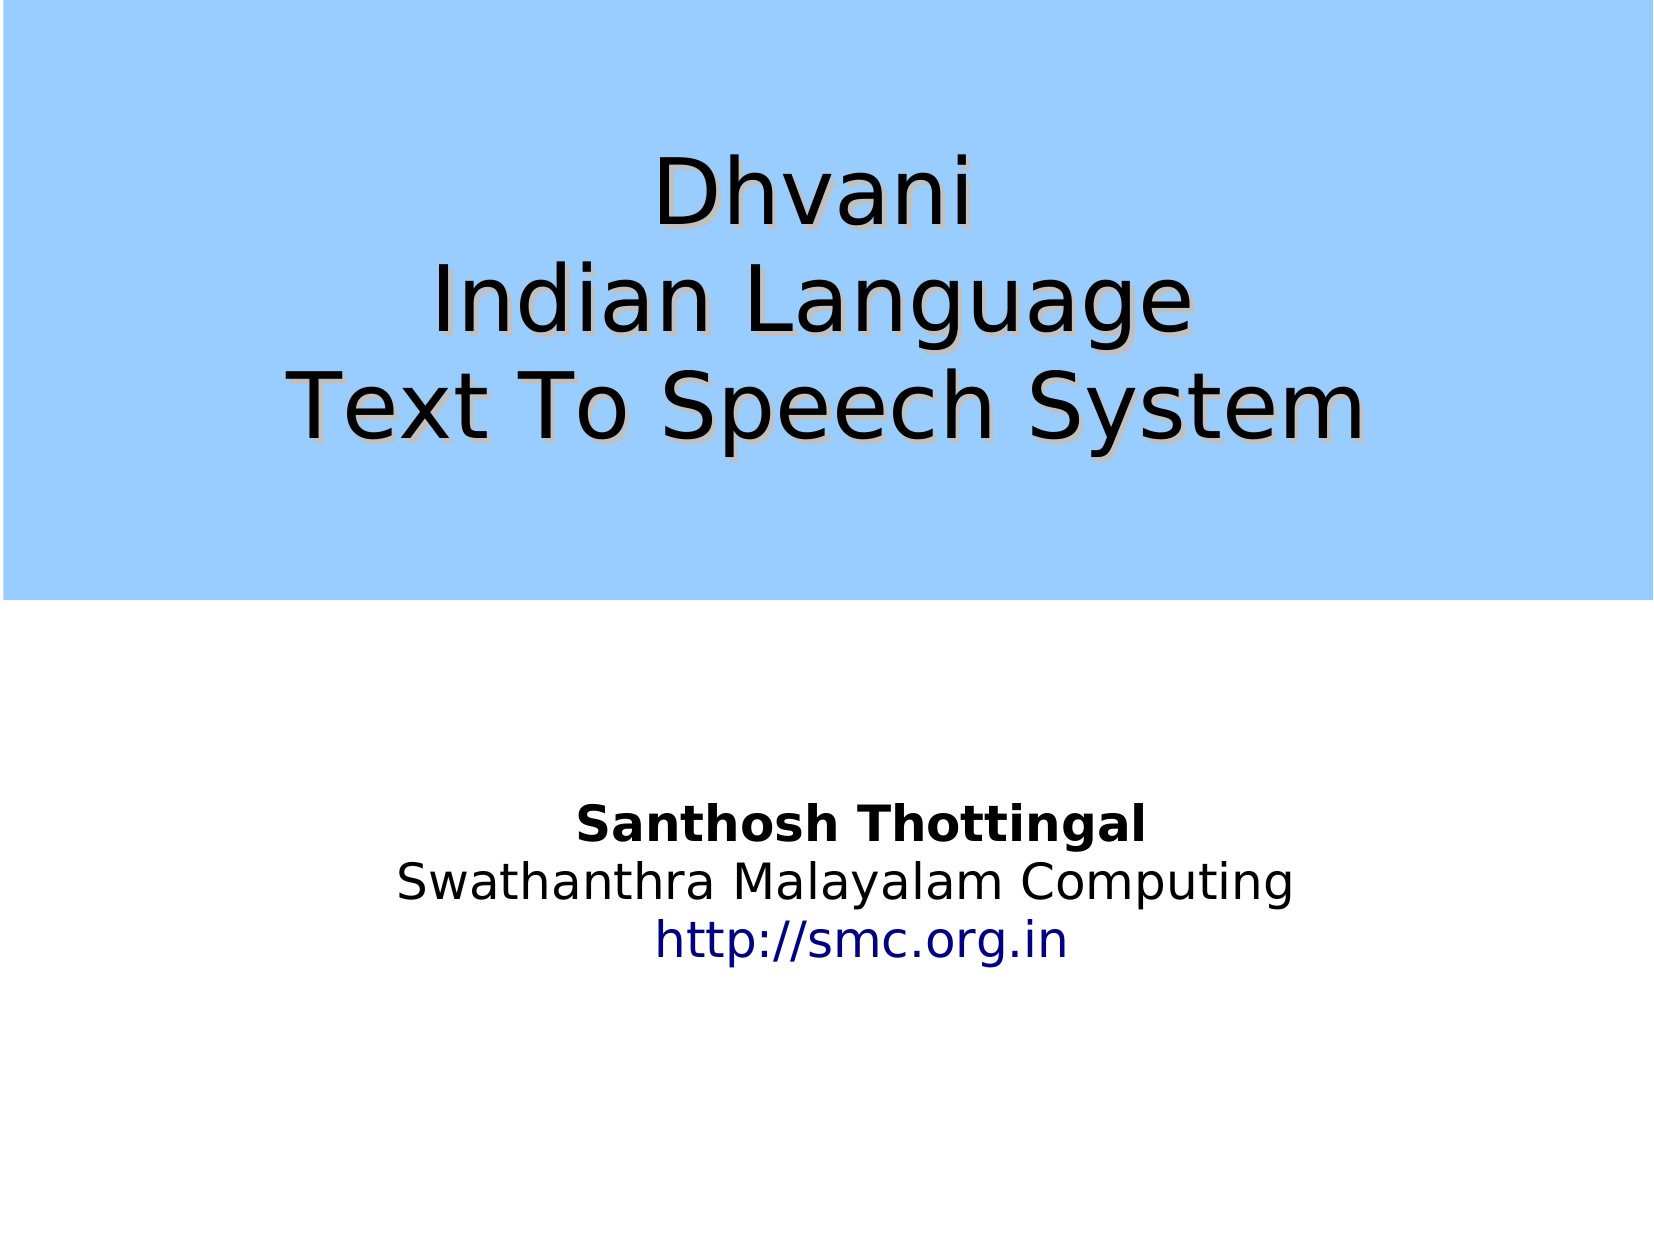

# Dhvani Indian Language Text To Speech System
Santhosh Thottingal
Swathanthra Malayalam Computing http://smc.org.in